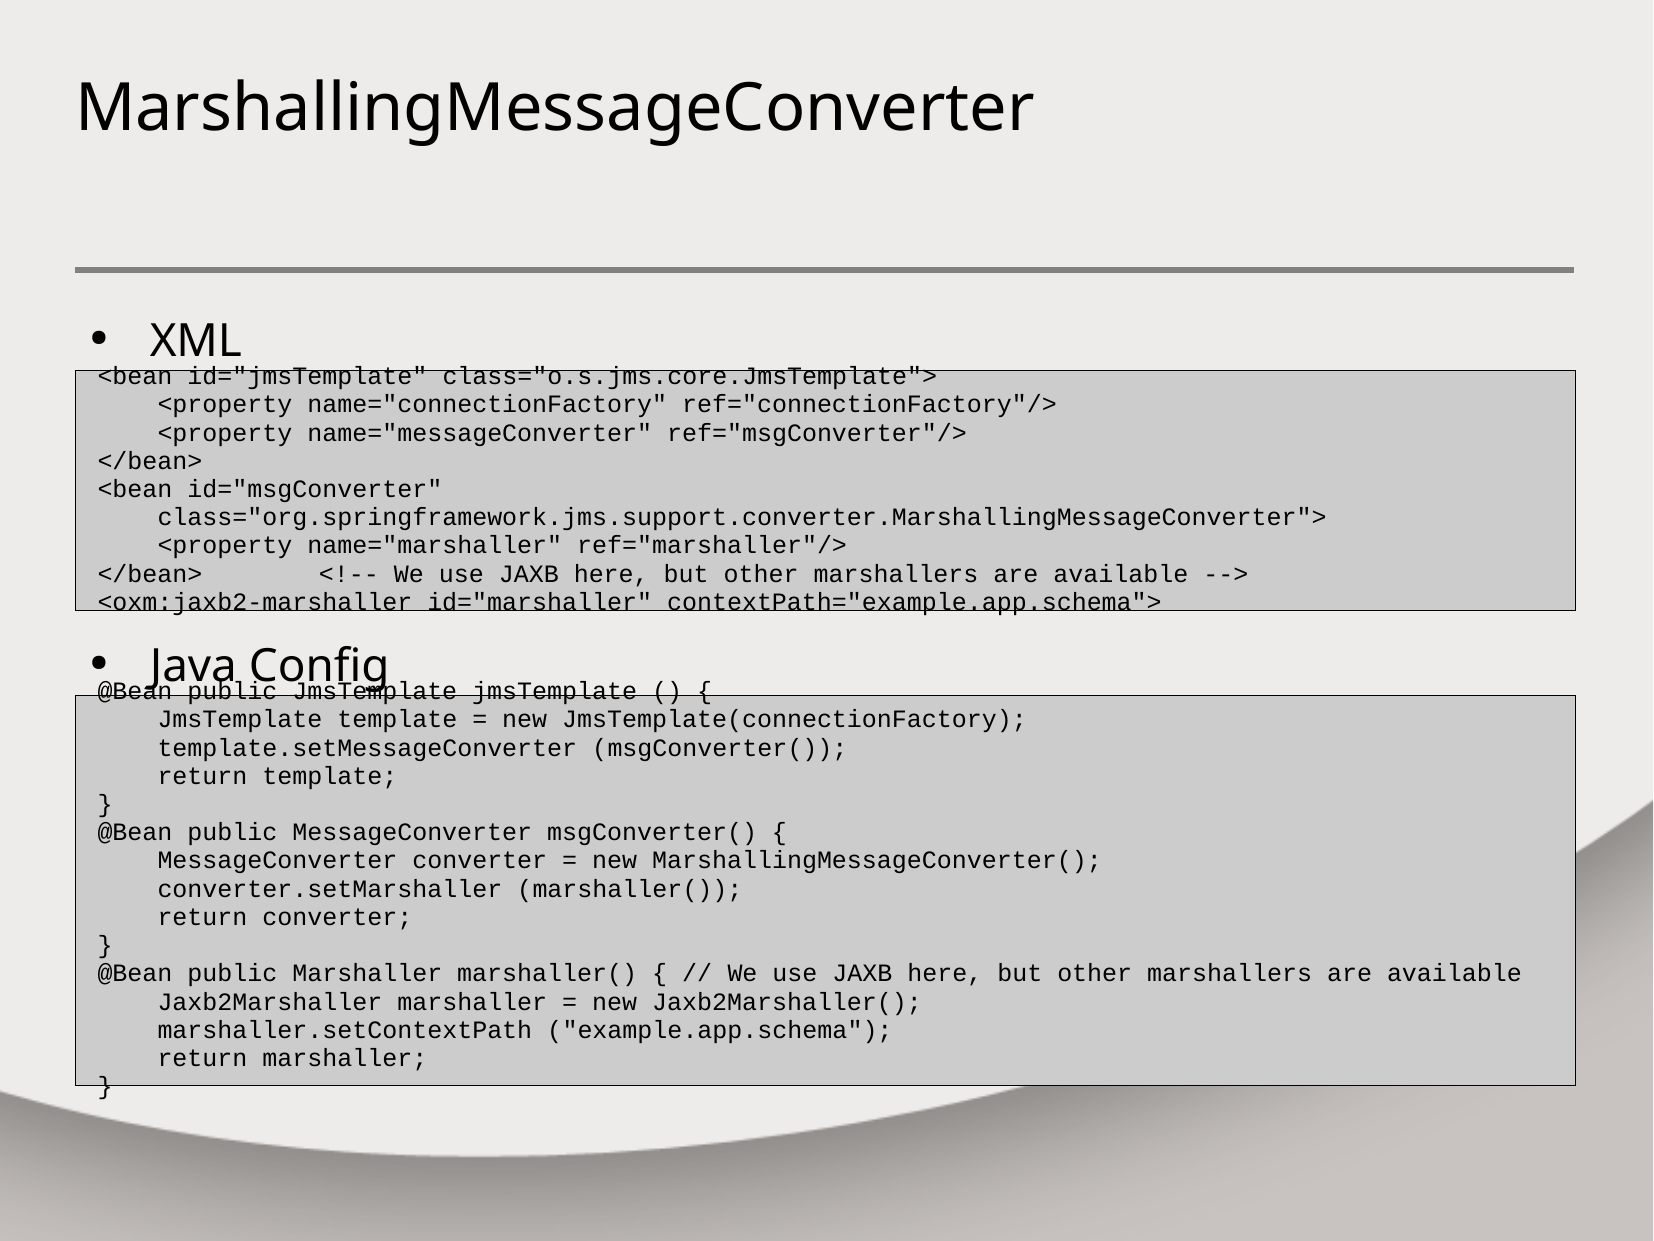

# MarshallingMessageConverter
XML
Java Config
<bean id="jmsTemplate" class="o.s.jms.core.JmsTemplate">
 <property name="connectionFactory" ref="connectionFactory"/>
 <property name="messageConverter" ref="msgConverter"/>
</bean>
<bean id="msgConverter"
 class="org.springframework.jms.support.converter.MarshallingMessageConverter">
 <property name="marshaller" ref="marshaller"/>
</bean>		<!-- We use JAXB here, but other marshallers are available -->
<oxm:jaxb2-marshaller id="marshaller" contextPath="example.app.schema">
@Bean public JmsTemplate jmsTemplate () {
 JmsTemplate template = new JmsTemplate(connectionFactory);
 template.setMessageConverter (msgConverter());
 return template;
}
@Bean public MessageConverter msgConverter() {
 MessageConverter converter = new MarshallingMessageConverter();
 converter.setMarshaller (marshaller());
 return converter;
}
@Bean public Marshaller marshaller() { // We use JAXB here, but other marshallers are available
 Jaxb2Marshaller marshaller = new Jaxb2Marshaller();
 marshaller.setContextPath ("example.app.schema");
 return marshaller;
}